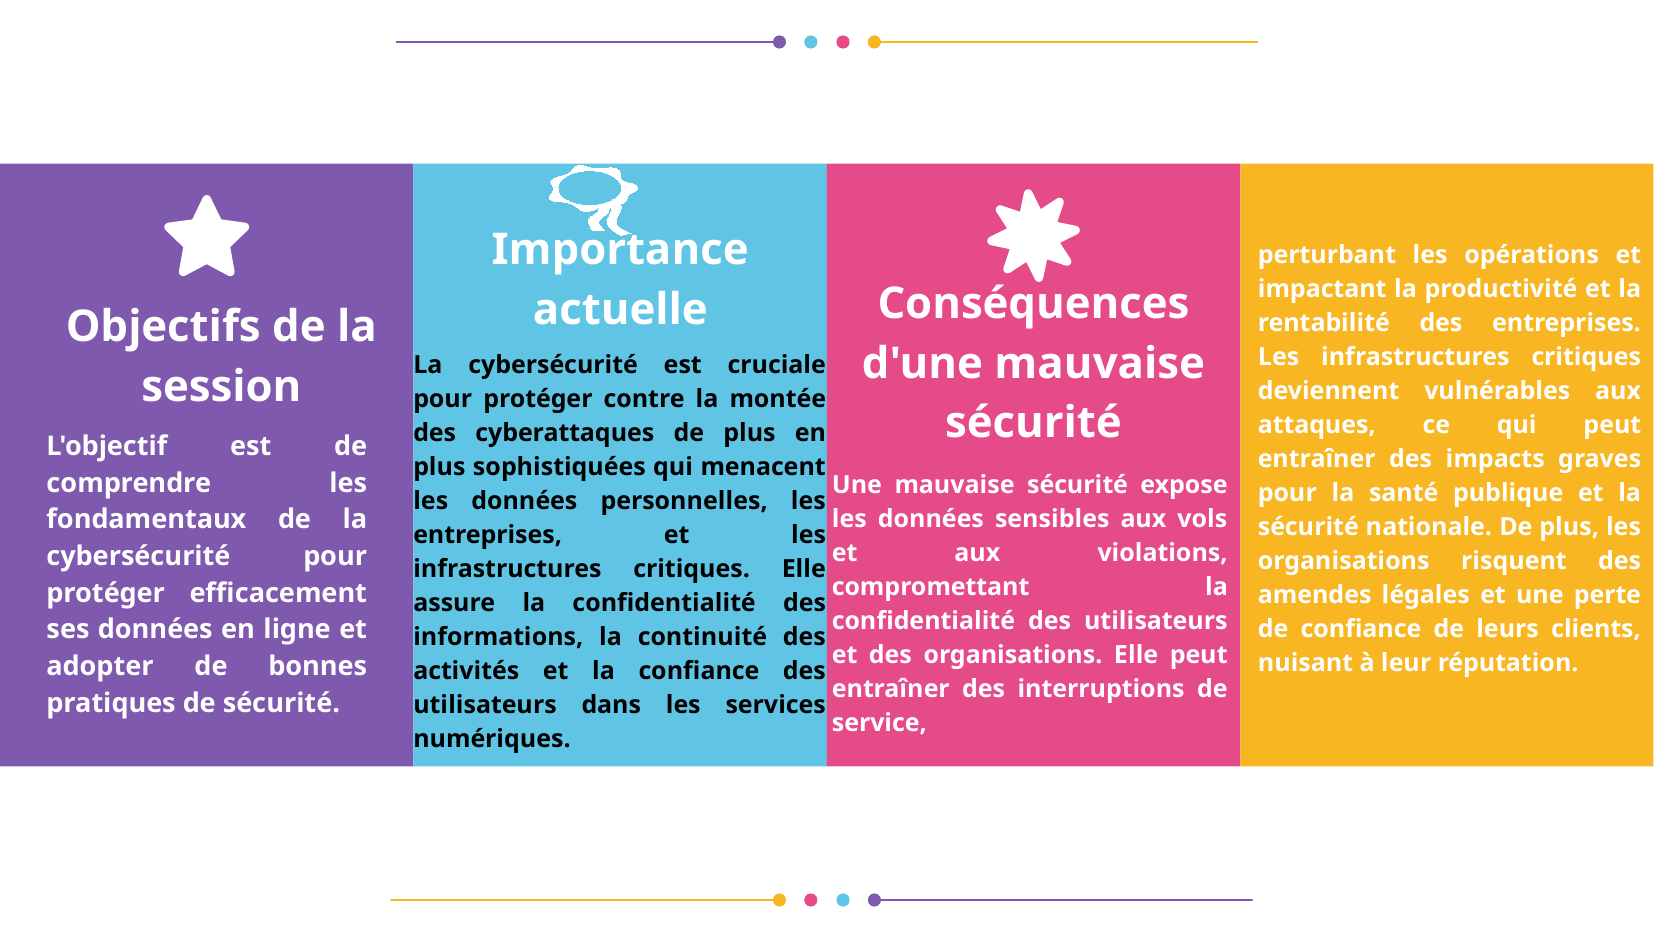

perturbant les opérations et impactant la productivité et la rentabilité des entreprises. Les infrastructures critiques deviennent vulnérables aux attaques, ce qui peut entraîner des impacts graves pour la santé publique et la sécurité nationale. De plus, les organisations risquent des amendes légales et une perte de confiance de leurs clients, nuisant à leur réputation.
Importance actuelle
Conséquences d'une mauvaise sécurité
Objectifs de la session
La cybersécurité est cruciale pour protéger contre la montée des cyberattaques de plus en plus sophistiquées qui menacent les données personnelles, les entreprises, et les infrastructures critiques. Elle assure la confidentialité des informations, la continuité des activités et la confiance des utilisateurs dans les services numériques.
# L'objectif est de comprendre les fondamentaux de la cybersécurité pour protéger efficacement ses données en ligne et adopter de bonnes pratiques de sécurité.
Une mauvaise sécurité expose les données sensibles aux vols et aux violations, compromettant la confidentialité des utilisateurs et des organisations. Elle peut entraîner des interruptions de service,